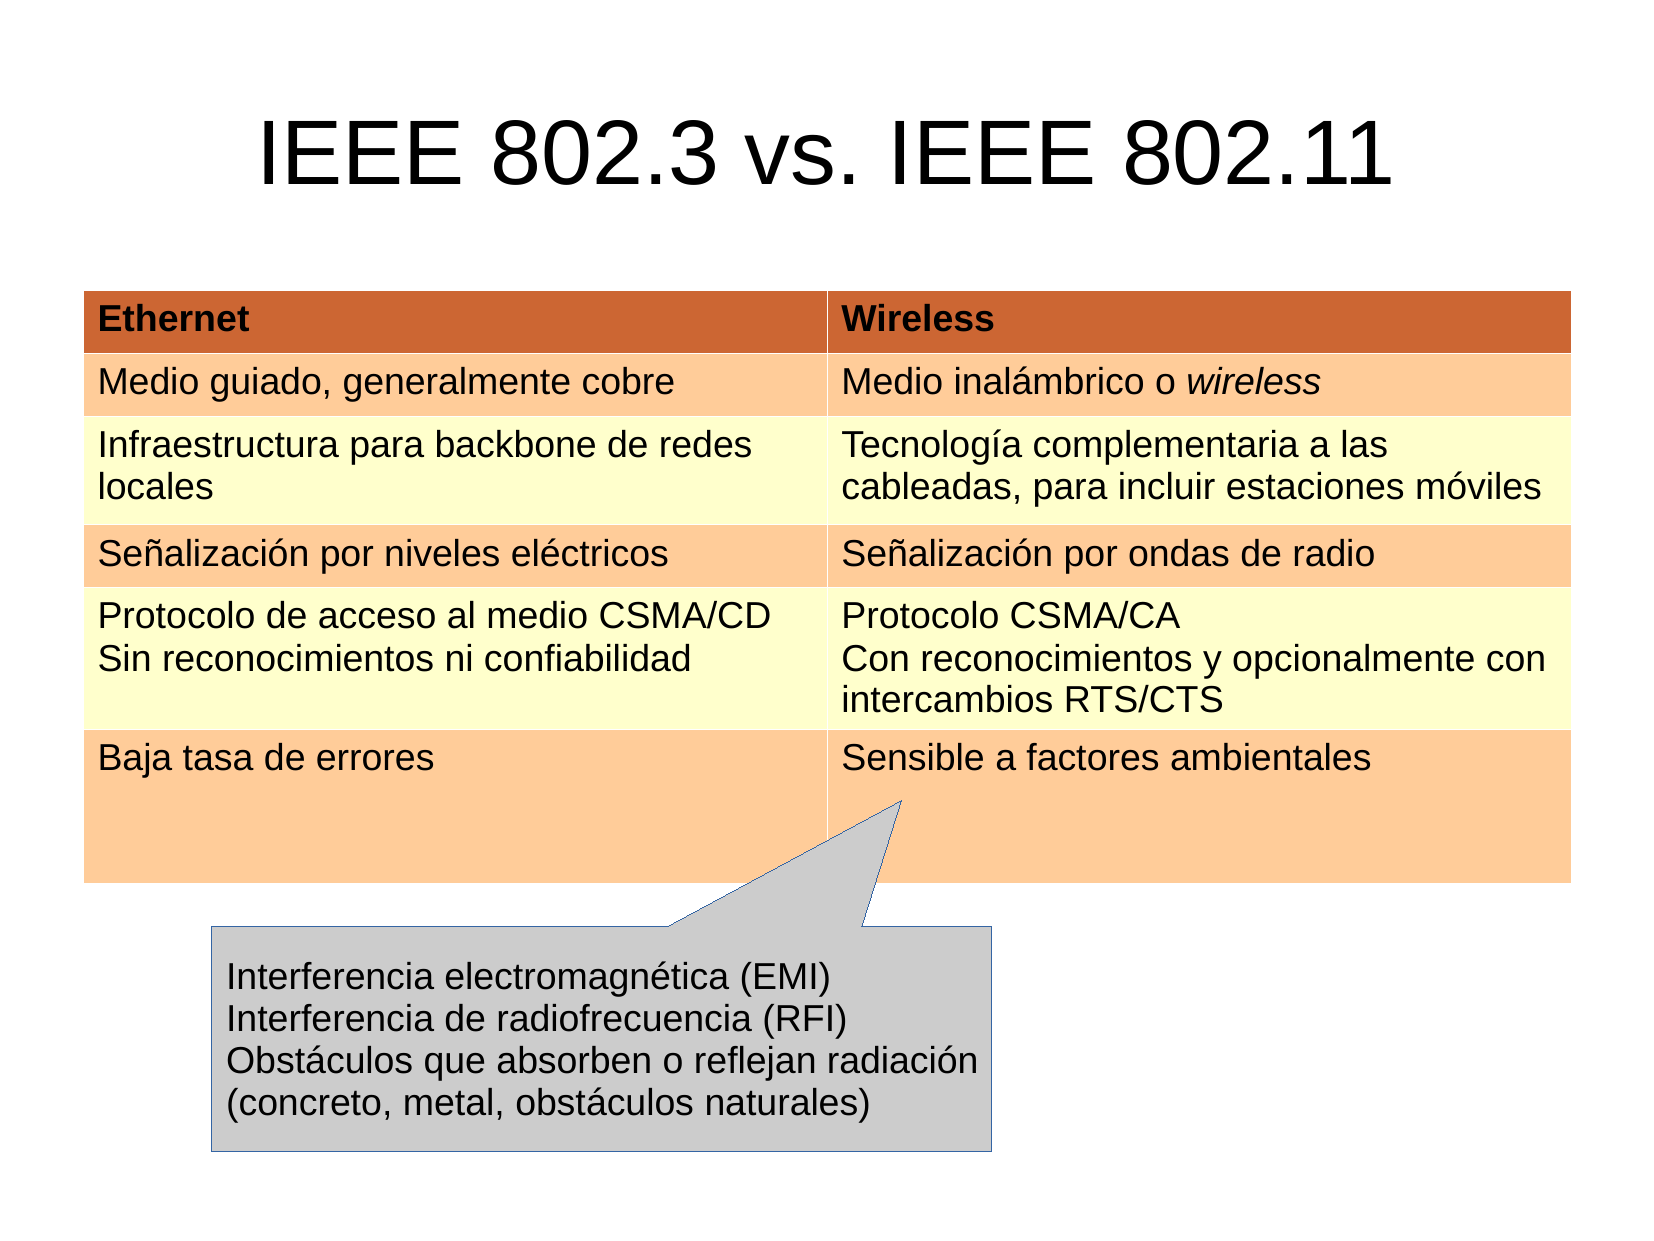

# IEEE 802.3 vs. IEEE 802.11
| Ethernet | Wireless |
| --- | --- |
| Medio guiado, generalmente cobre | Medio inalámbrico o wireless |
| Infraestructura para backbone de redes locales | Tecnología complementaria a las cableadas, para incluir estaciones móviles |
| Señalización por niveles eléctricos | Señalización por ondas de radio |
| Protocolo de acceso al medio CSMA/CD Sin reconocimientos ni confiabilidad | Protocolo CSMA/CA Con reconocimientos y opcionalmente con intercambios RTS/CTS |
| Baja tasa de errores | Sensible a factores ambientales |
Interferencia electromagnética (EMI)
Interferencia de radiofrecuencia (RFI)
Obstáculos que absorben o reflejan radiación
(concreto, metal, obstáculos naturales)